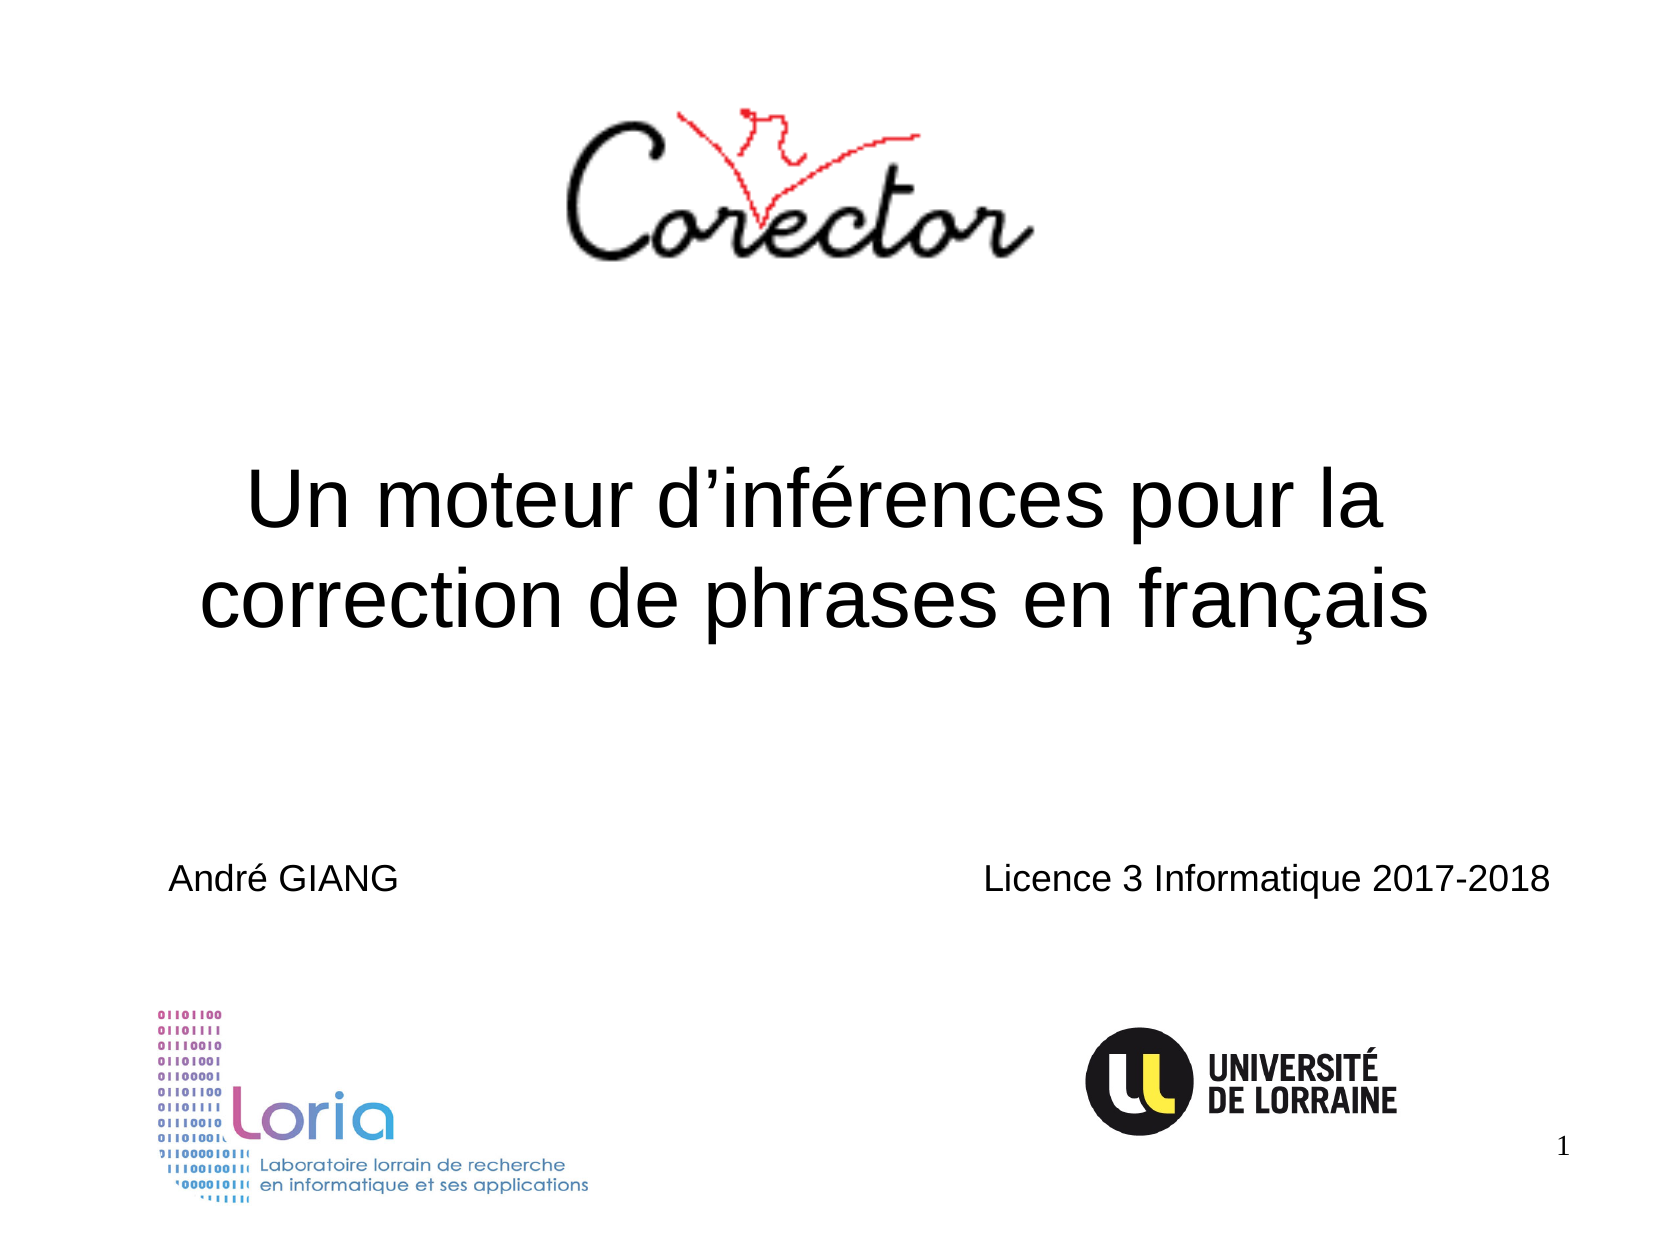

# Un moteur d’inférences pour la correction de phrases en français
André GIANG
Licence 3 Informatique 2017-2018
1